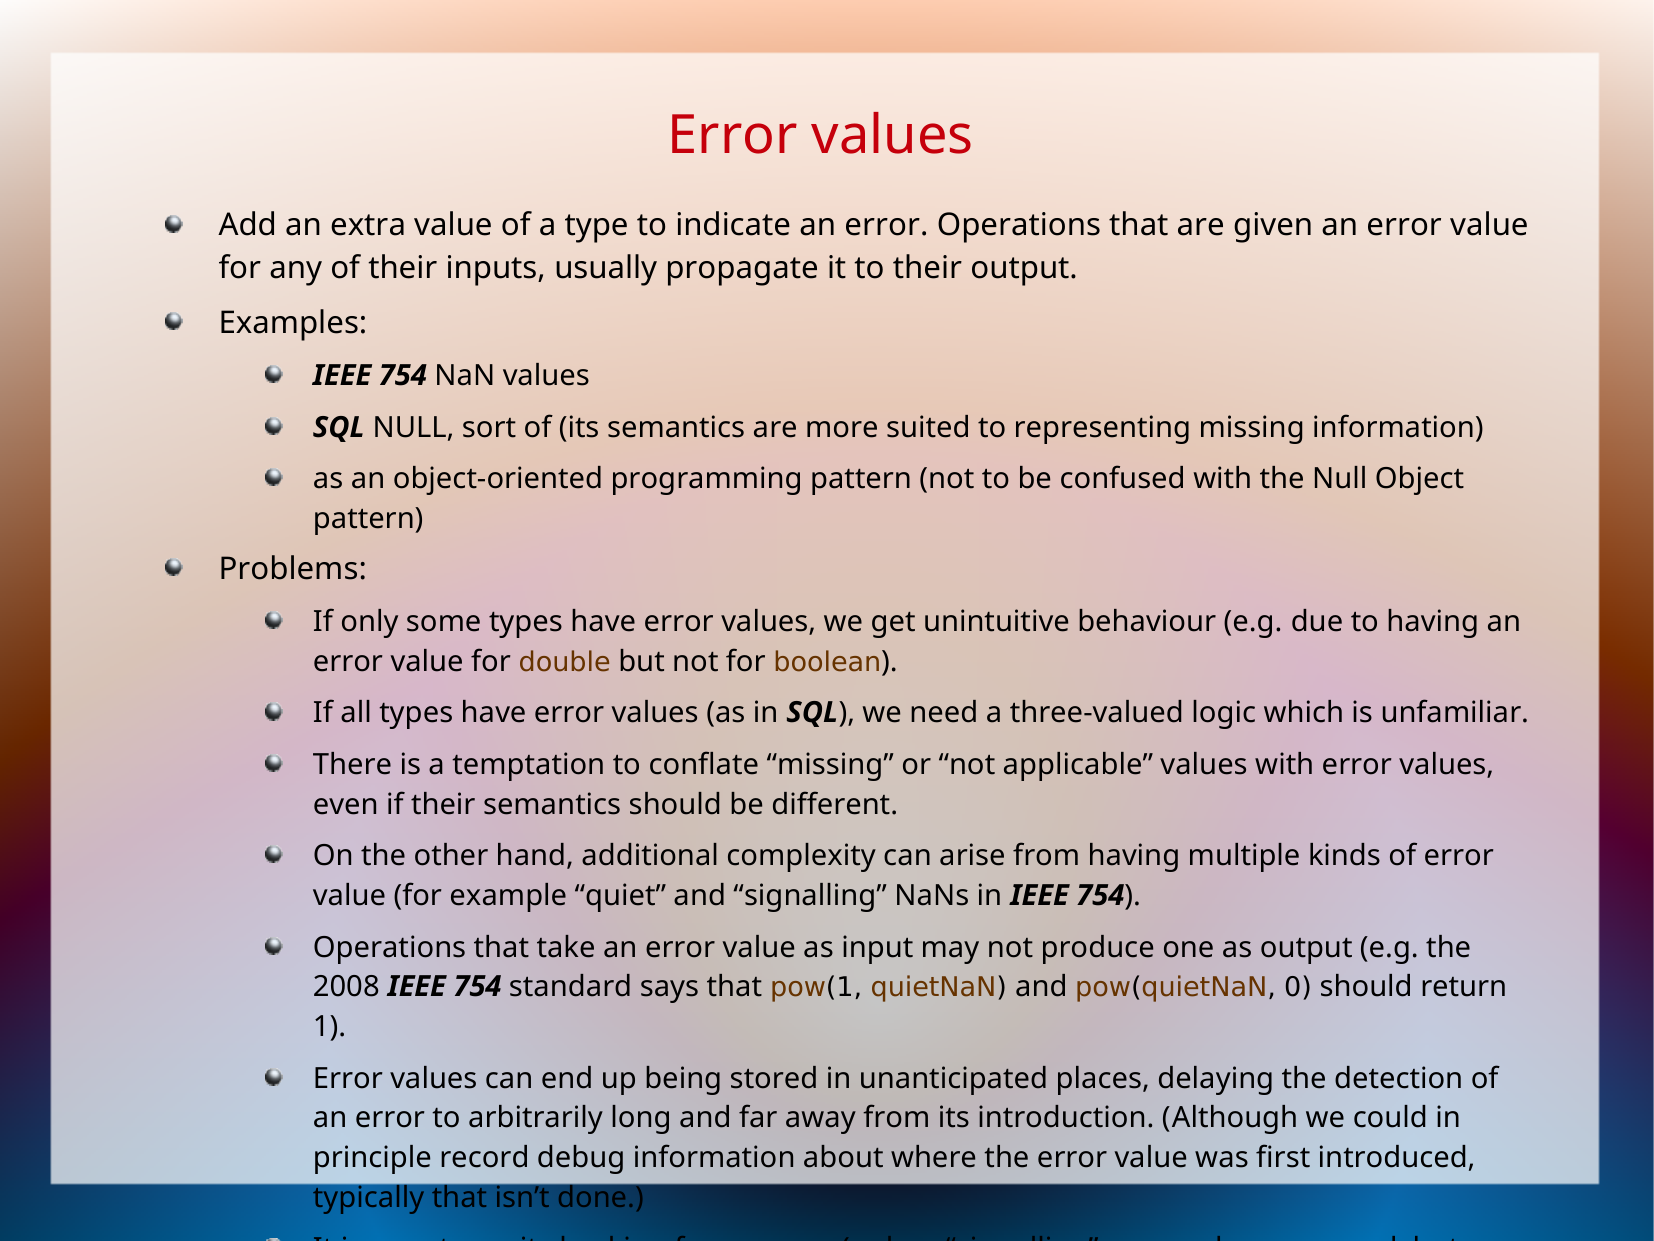

# Error values
Add an extra value of a type to indicate an error. Operations that are given an error value for any of their inputs, usually propagate it to their output.
Examples:
IEEE 754 NaN values
SQL NULL, sort of (its semantics are more suited to representing missing information)
as an object-oriented programming pattern (not to be confused with the Null Object pattern)
Problems:
If only some types have error values, we get unintuitive behaviour (e.g. due to having an error value for double but not for boolean).
If all types have error values (as in SQL), we need a three-valued logic which is unfamiliar.
There is a temptation to conflate “missing” or “not applicable” values with error values, even if their semantics should be different.
On the other hand, additional complexity can arise from having multiple kinds of error value (for example “quiet” and “signalling” NaNs in IEEE 754).
Operations that take an error value as input may not produce one as output (e.g. the 2008 IEEE 754 standard says that pow(1, quietNaN) and pow(quietNaN, 0) should return 1).
Error values can end up being stored in unanticipated places, delaying the detection of an error to arbitrarily long and far away from its introduction. (Although we could in principle record debug information about where the error value was first introduced, typically that isn’t done.)
It is easy to omit checking for an error (unless “signalling” error values are used, but those require an additional error handling mechanism for the signalling).